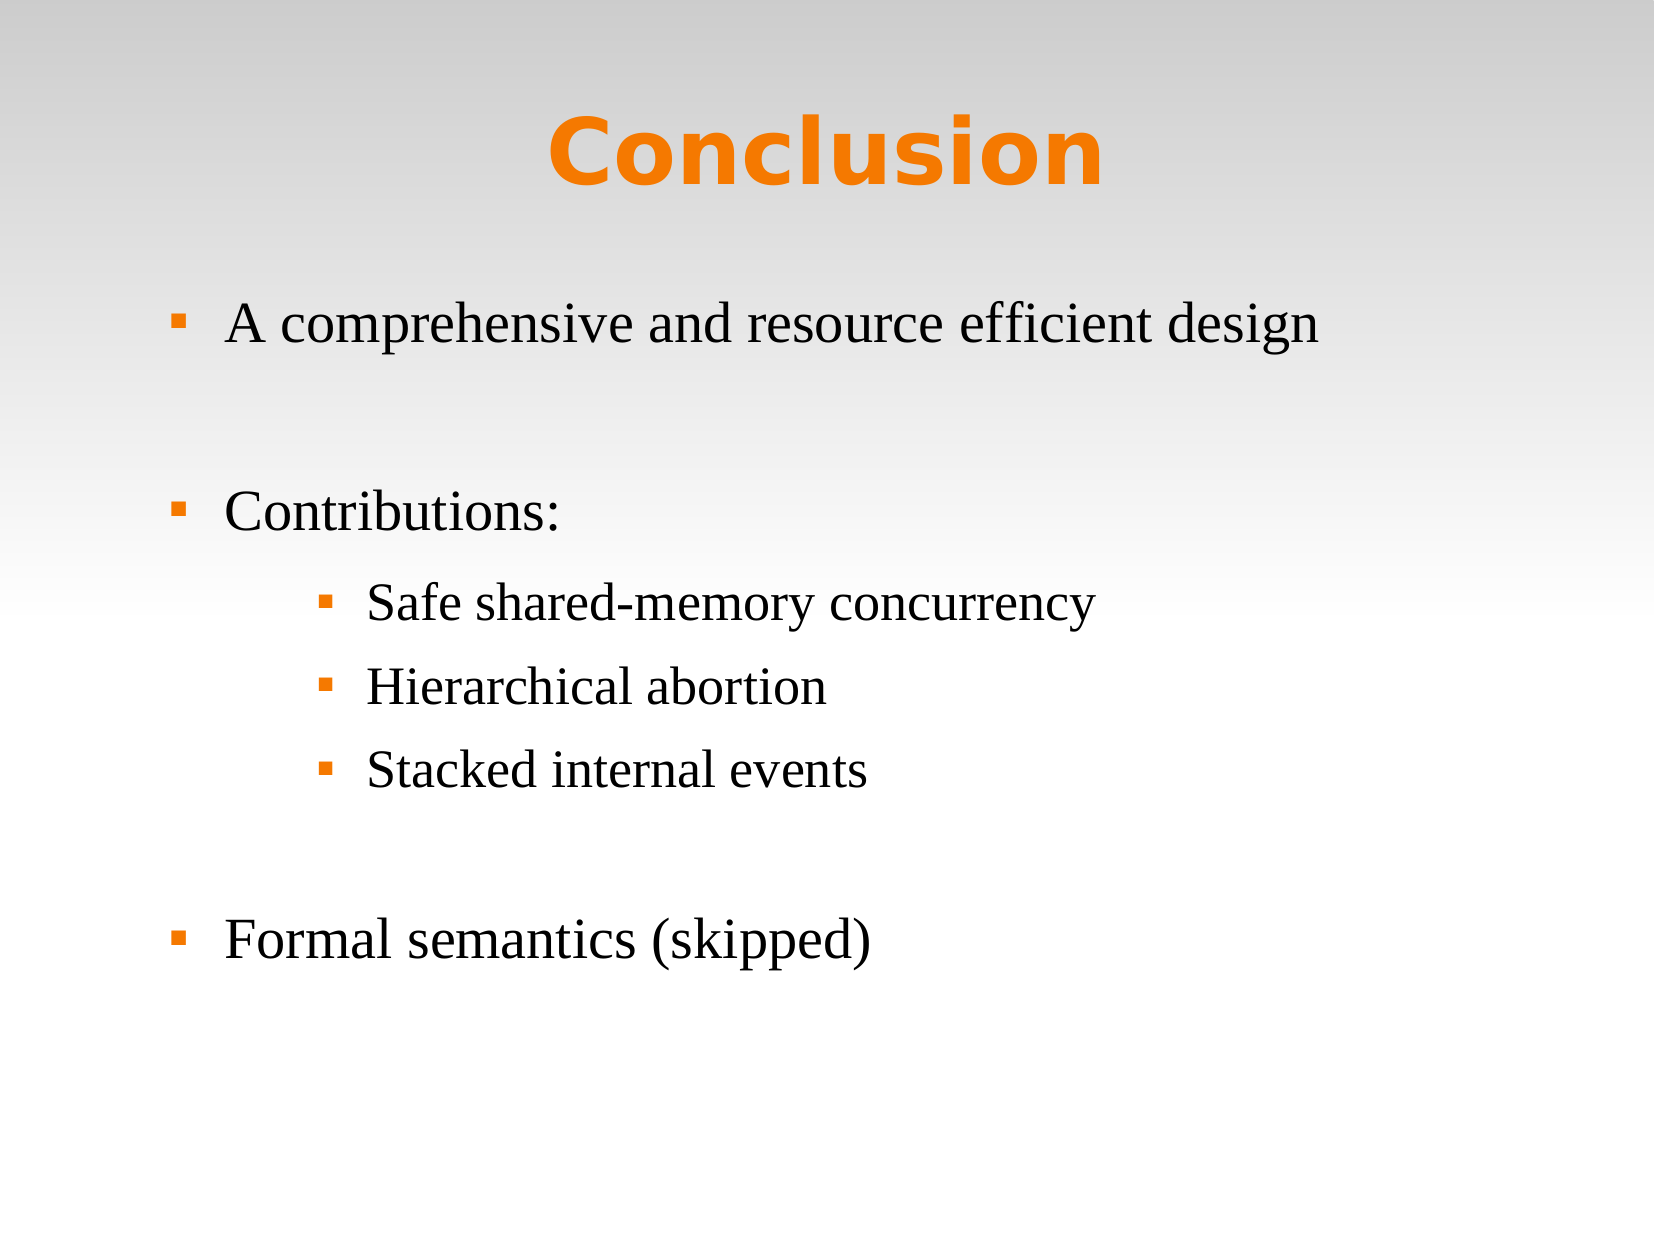

# Conclusion
A comprehensive and resource efficient design
Contributions:
Safe shared-memory concurrency
Hierarchical abortion
Stacked internal events
Formal semantics (skipped)